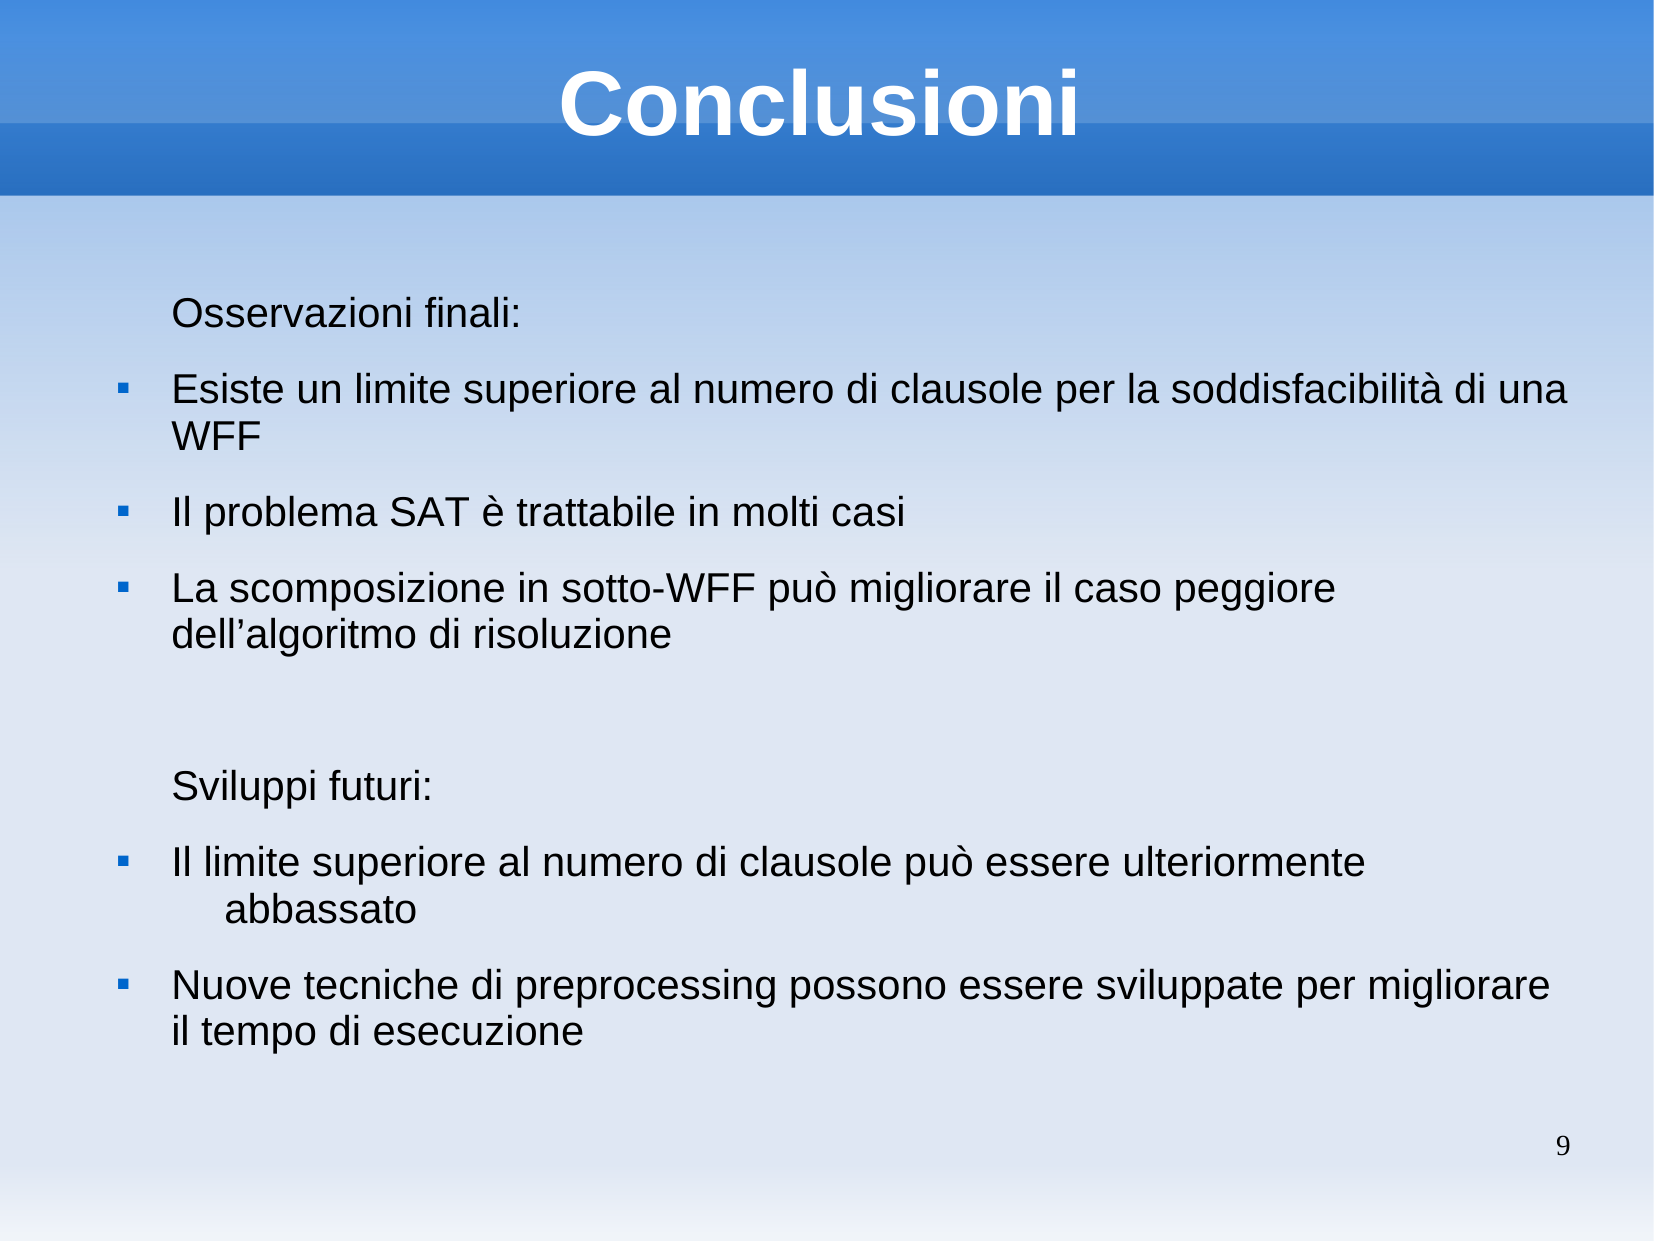

# Conclusioni
Osservazioni finali:
Esiste un limite superiore al numero di clausole per la soddisfacibilità di una
WFF
Il problema SAT è trattabile in molti casi
La scomposizione in sotto-WFF può migliorare il caso peggiore
dell’algoritmo di risoluzione
Sviluppi futuri:
Il limite superiore al numero di clausole può essere ulteriormente abbassato
Nuove tecniche di preprocessing possono essere sviluppate per migliorare
il tempo di esecuzione
9